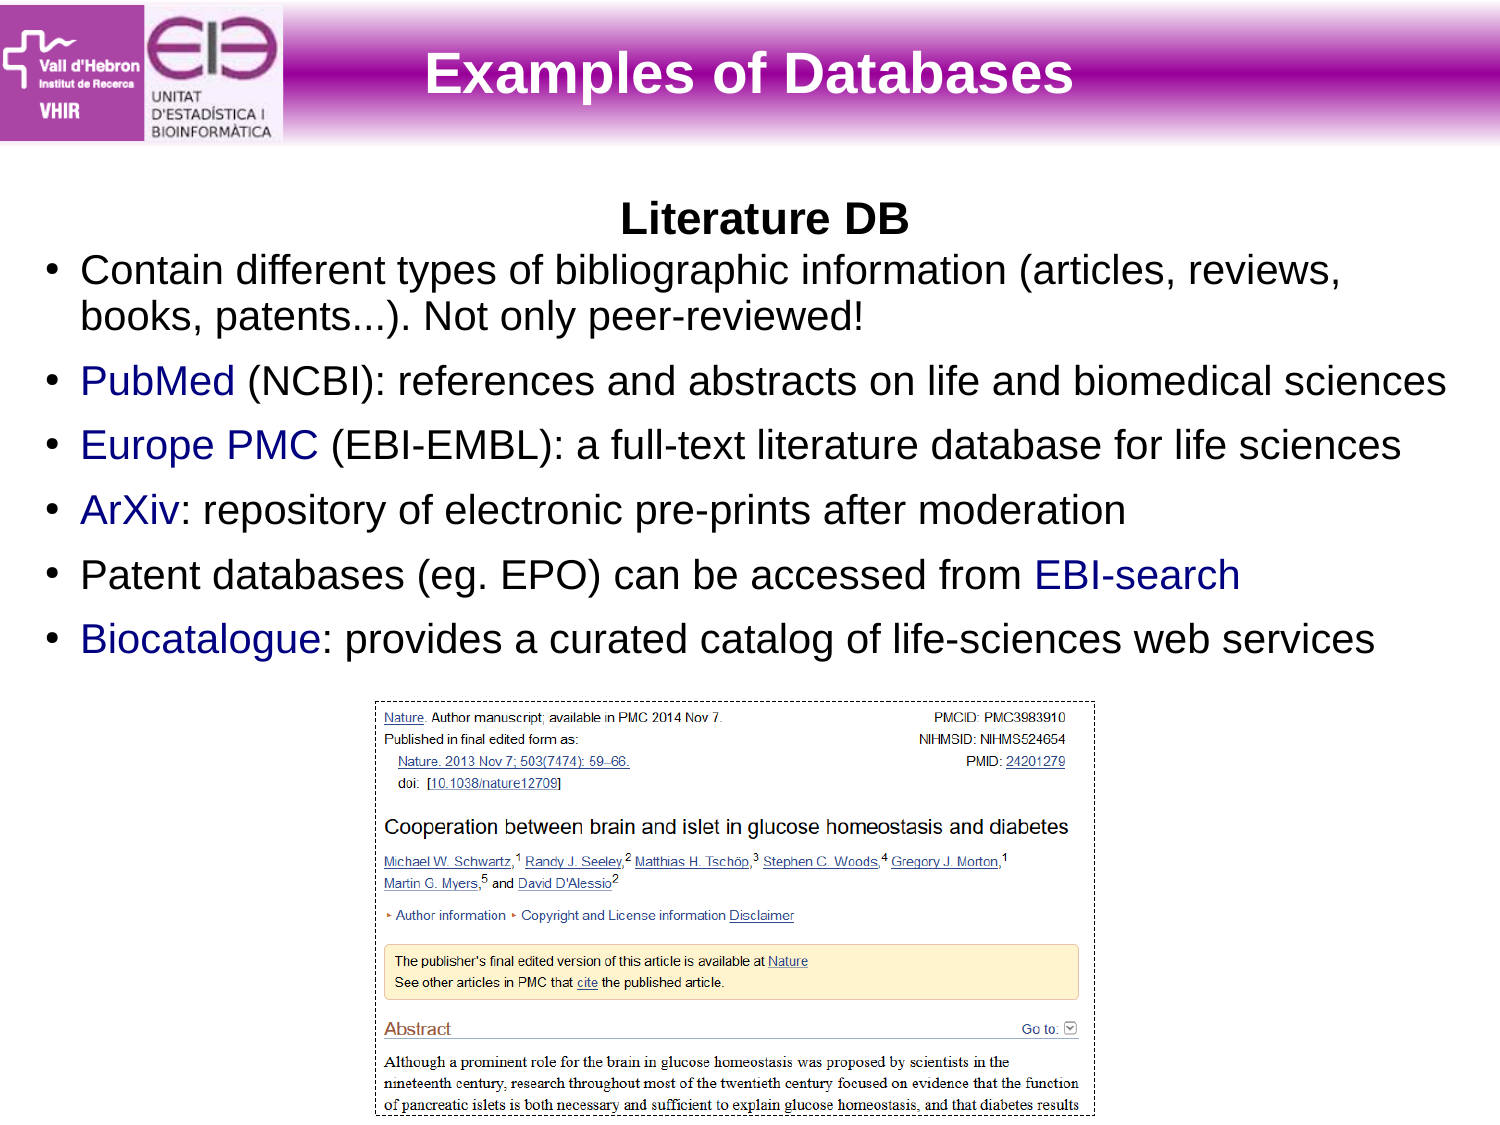

Examples of Databases
Literature DB
Contain different types of bibliographic information (articles, reviews, books, patents...). Not only peer-reviewed!
PubMed (NCBI): references and abstracts on life and biomedical sciences
Europe PMC (EBI-EMBL): a full-text literature database for life sciences
ArXiv: repository of electronic pre-prints after moderation
Patent databases (eg. EPO) can be accessed from EBI-search
Biocatalogue: provides a curated catalog of life-sciences web services